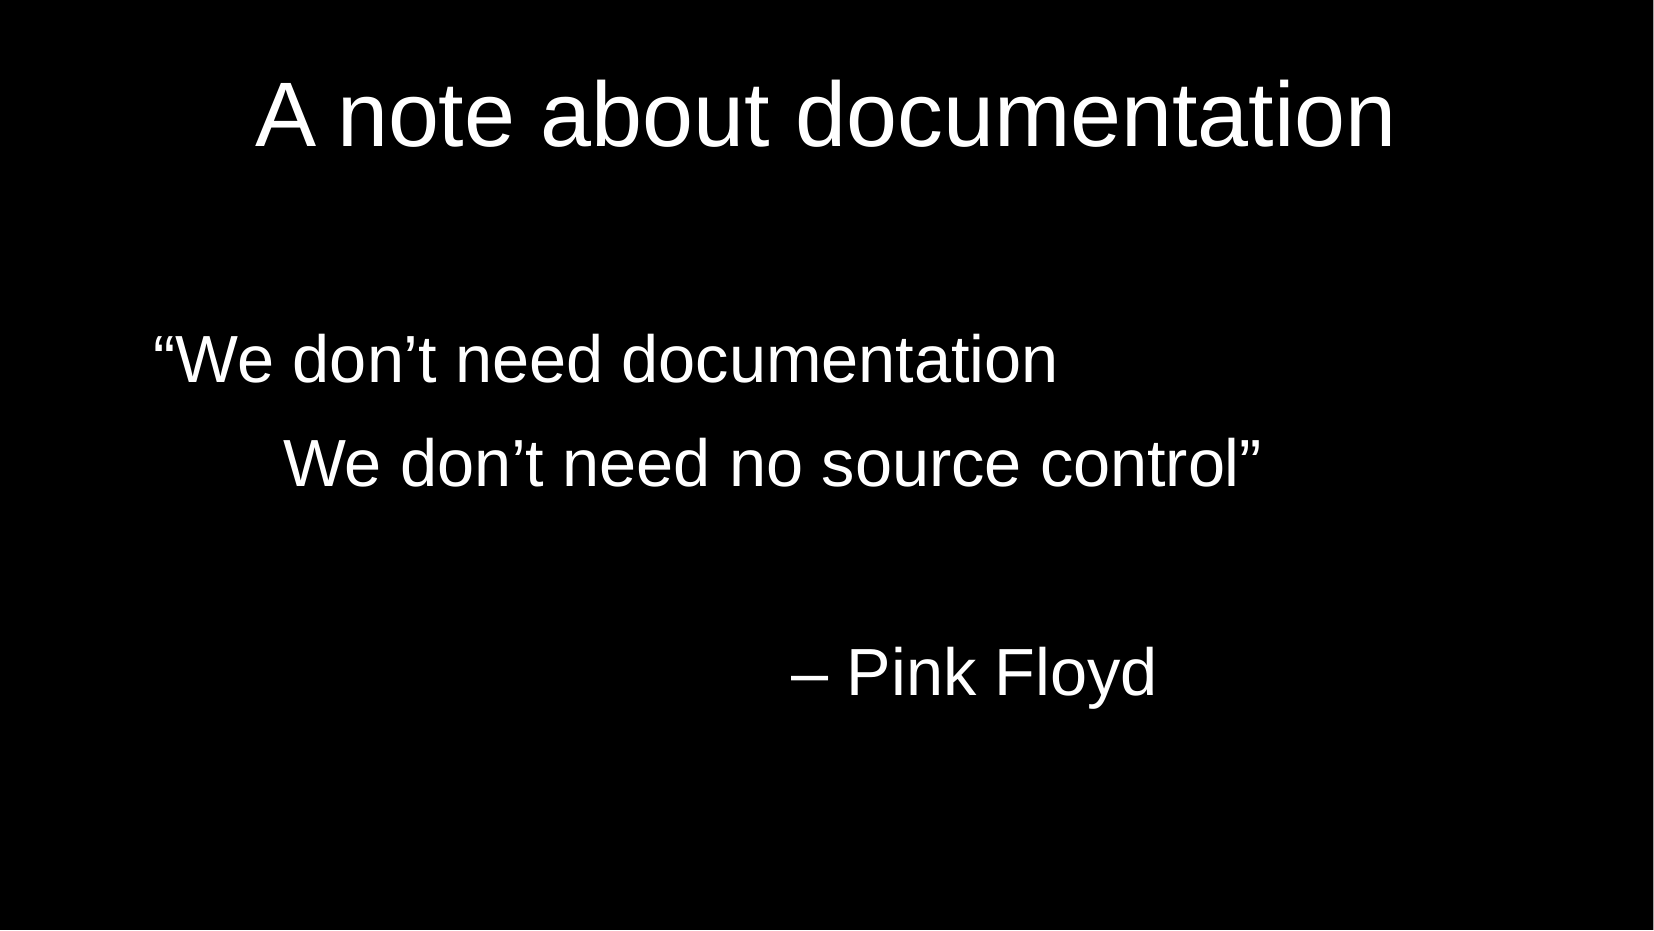

# A note about documentation
“We don’t need documentation
 We don’t need no source control”
– Pink Floyd